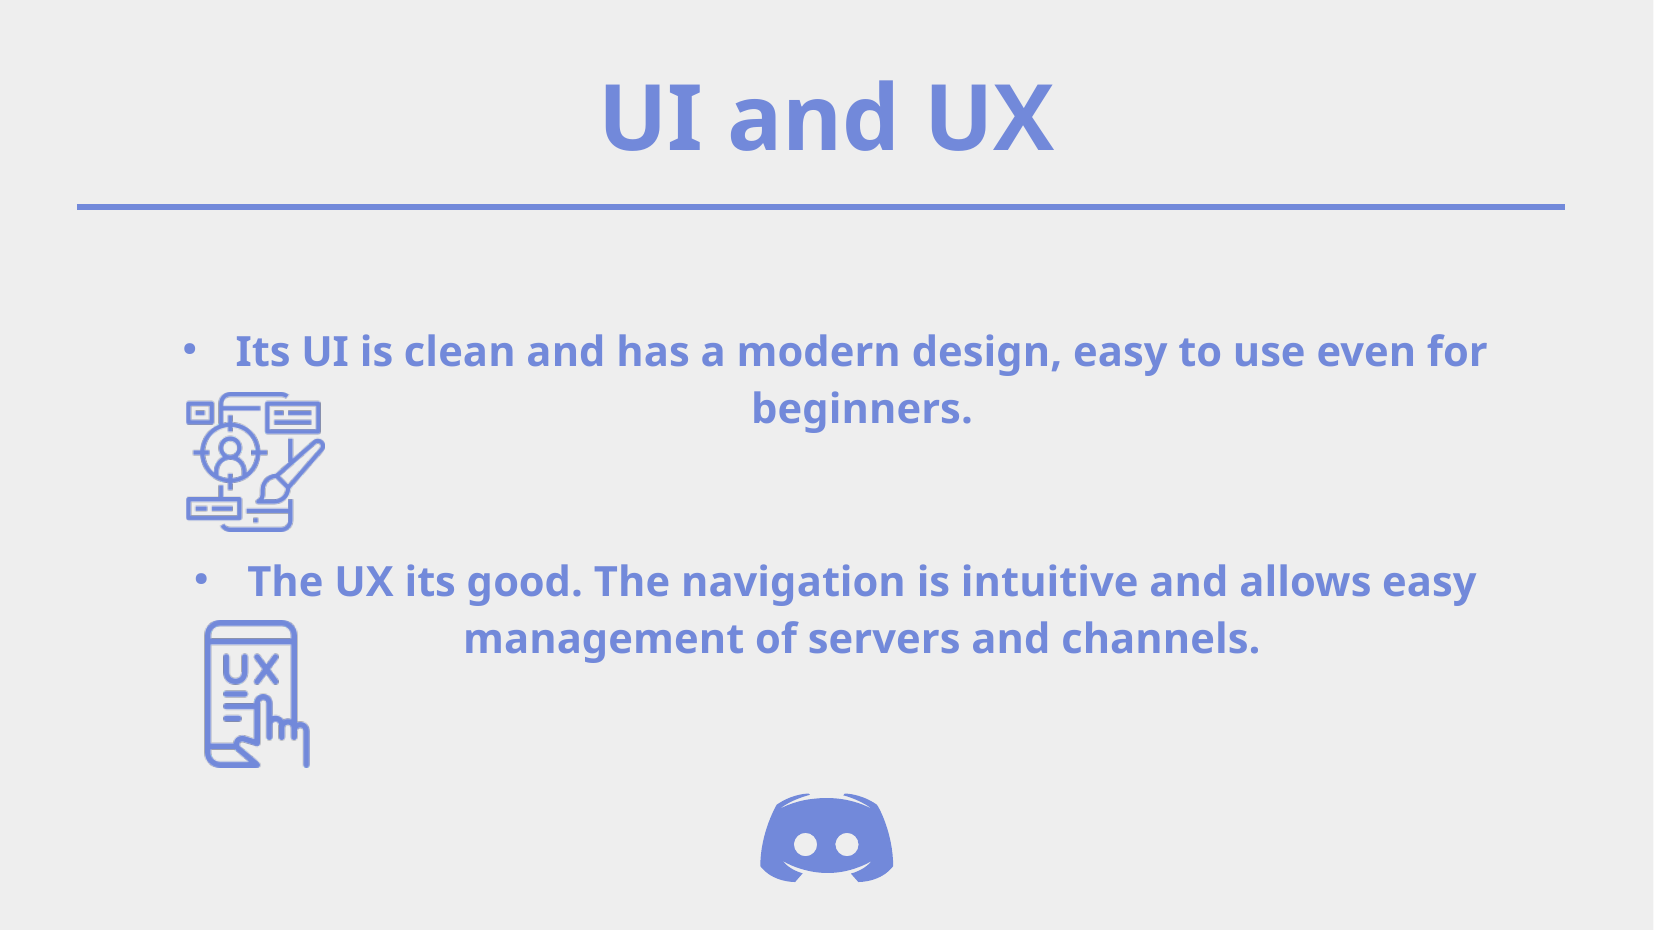

# UI and UX
Its UI is clean and has a modern design, easy to use even for beginners.
The UX its good. The navigation is intuitive and allows easy management of servers and channels.